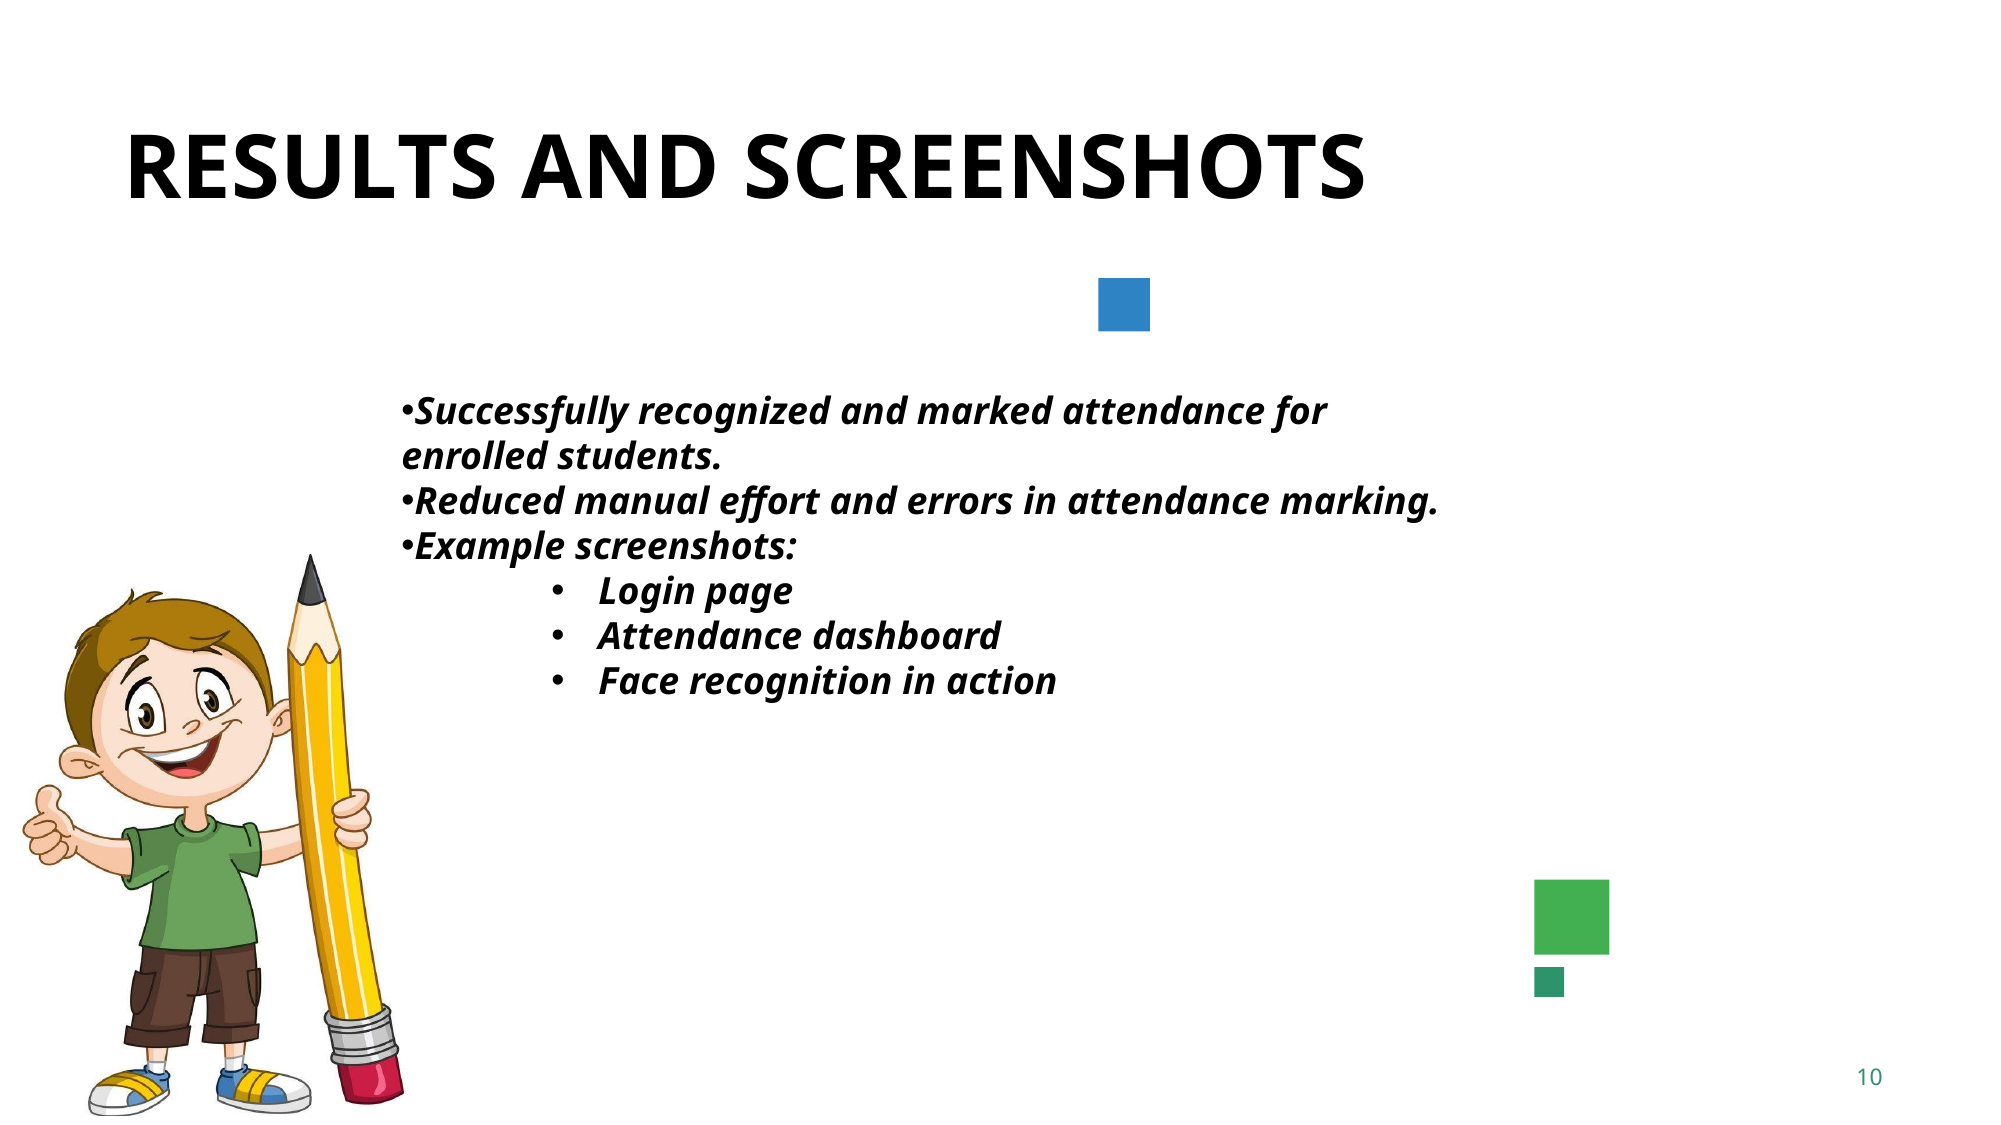

# RESULTS AND SCREENSHOTS
Successfully recognized and marked attendance for enrolled students.
Reduced manual effort and errors in attendance marking.
Example screenshots:
Login page
Attendance dashboard
Face recognition in action
3/21/2024 Annual Review